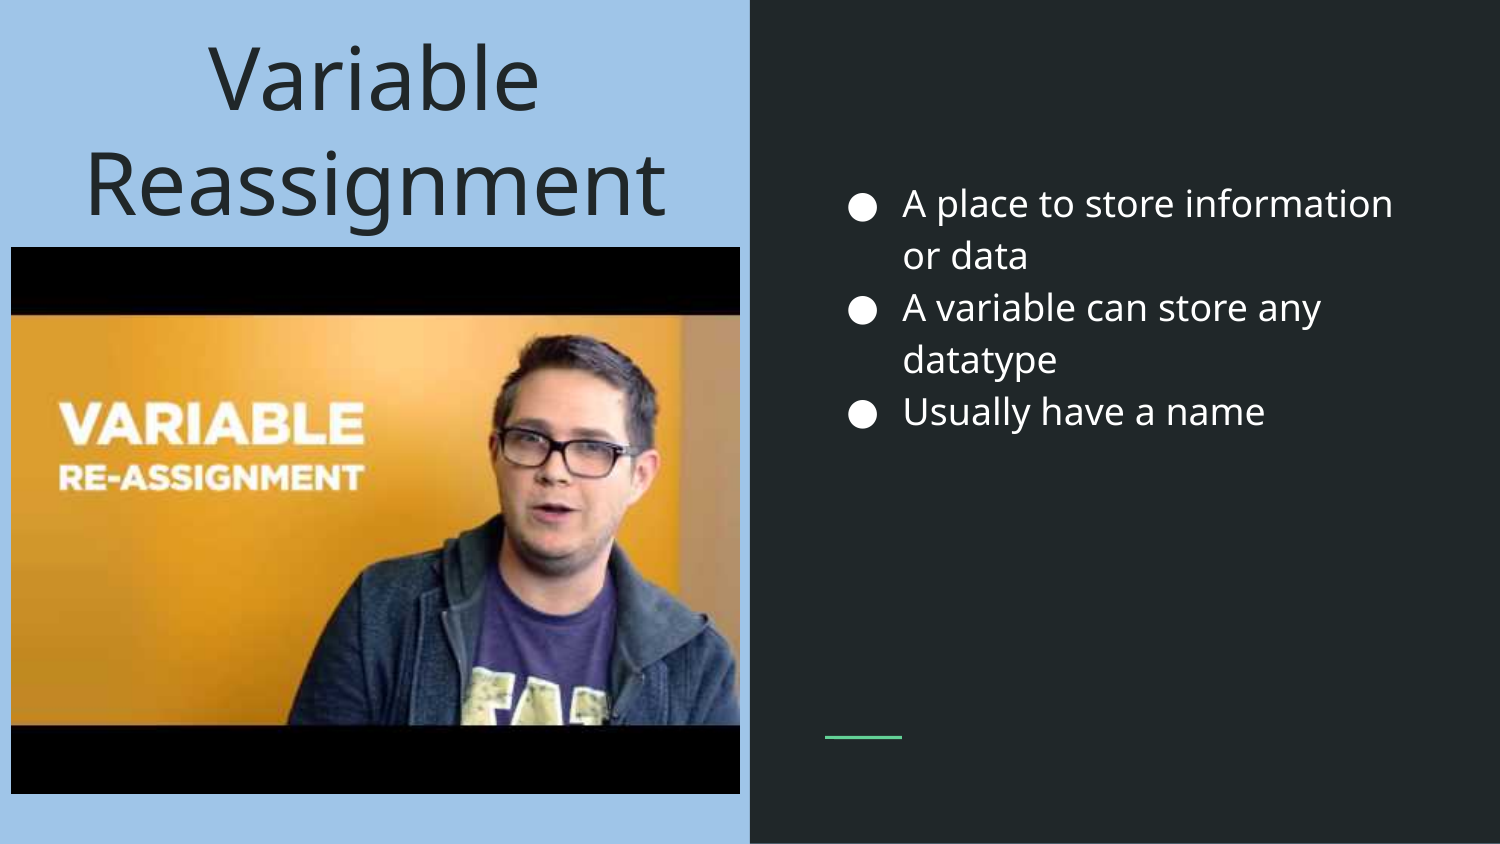

# Variable Reassignment
A place to store information or data
A variable can store any datatype
Usually have a name